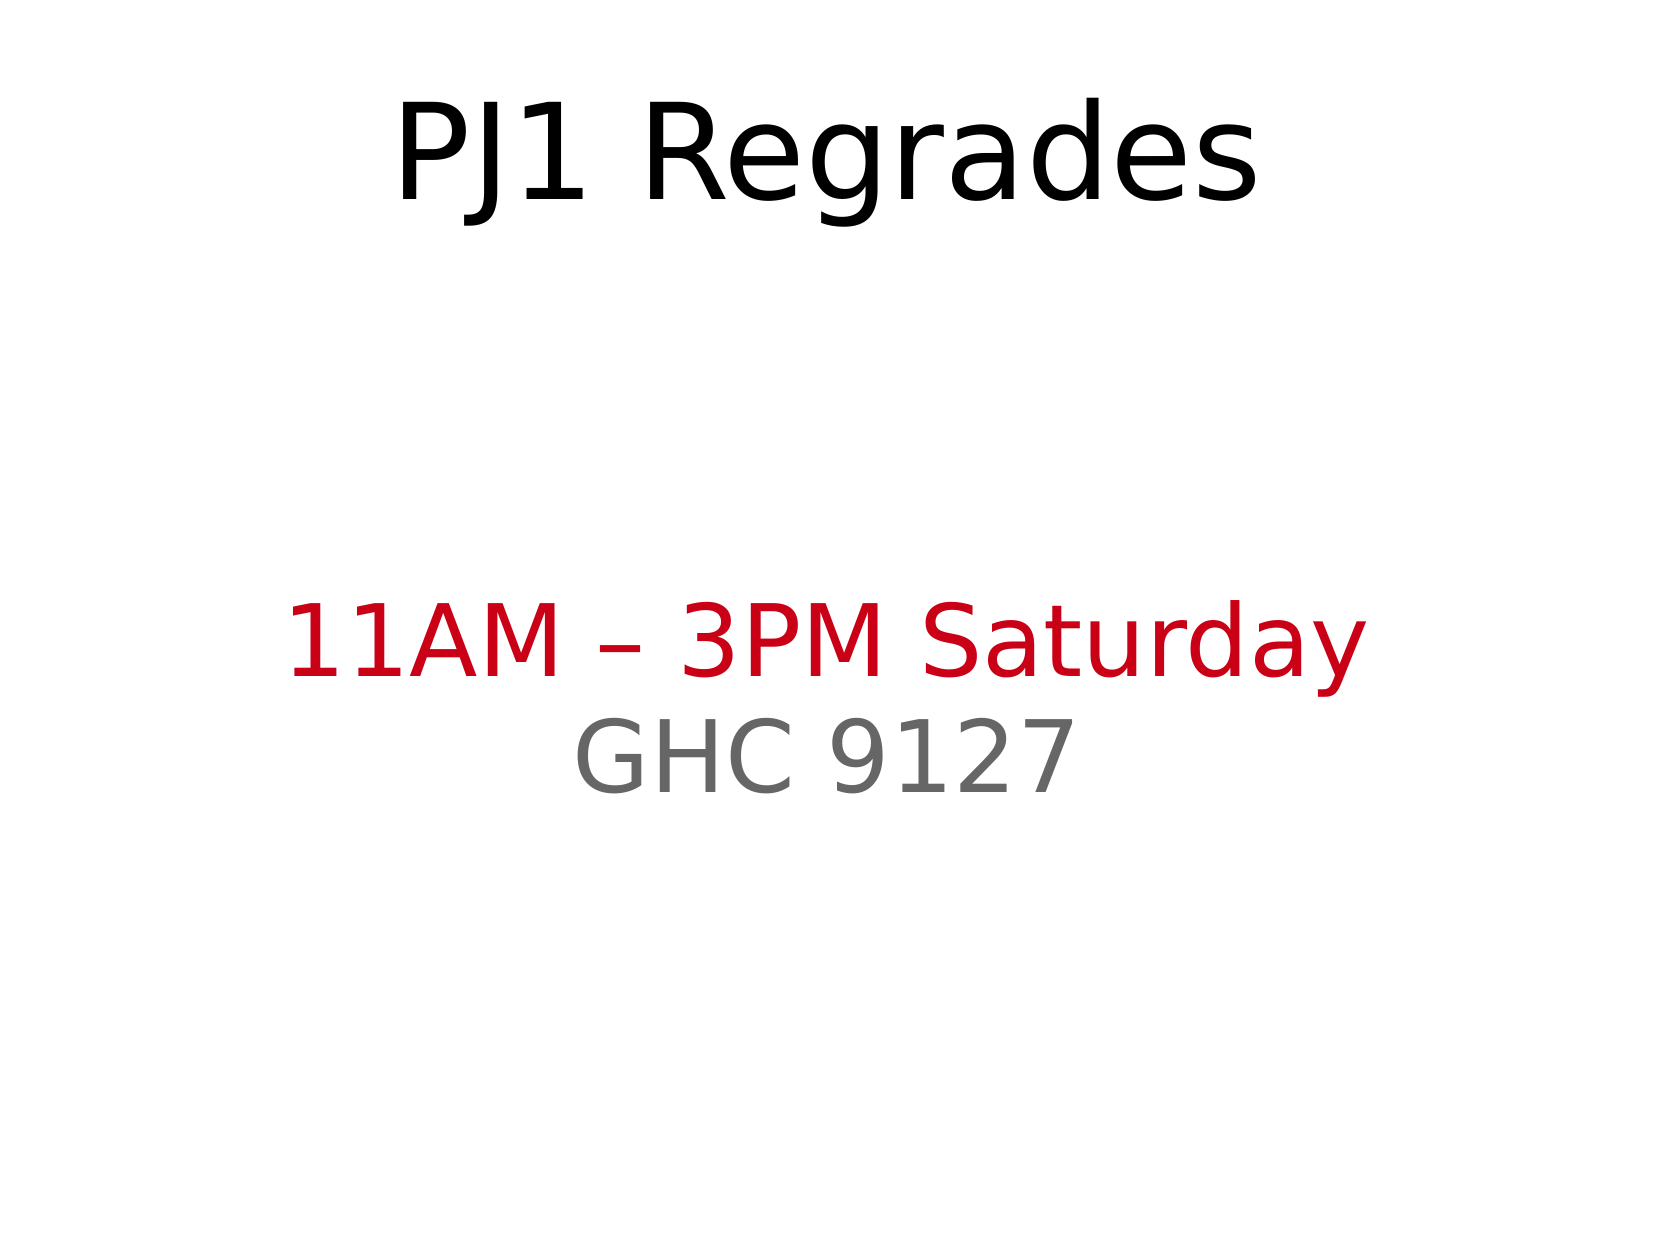

# PJ1 Regrades
11AM – 3PM Saturday
GHC 9127